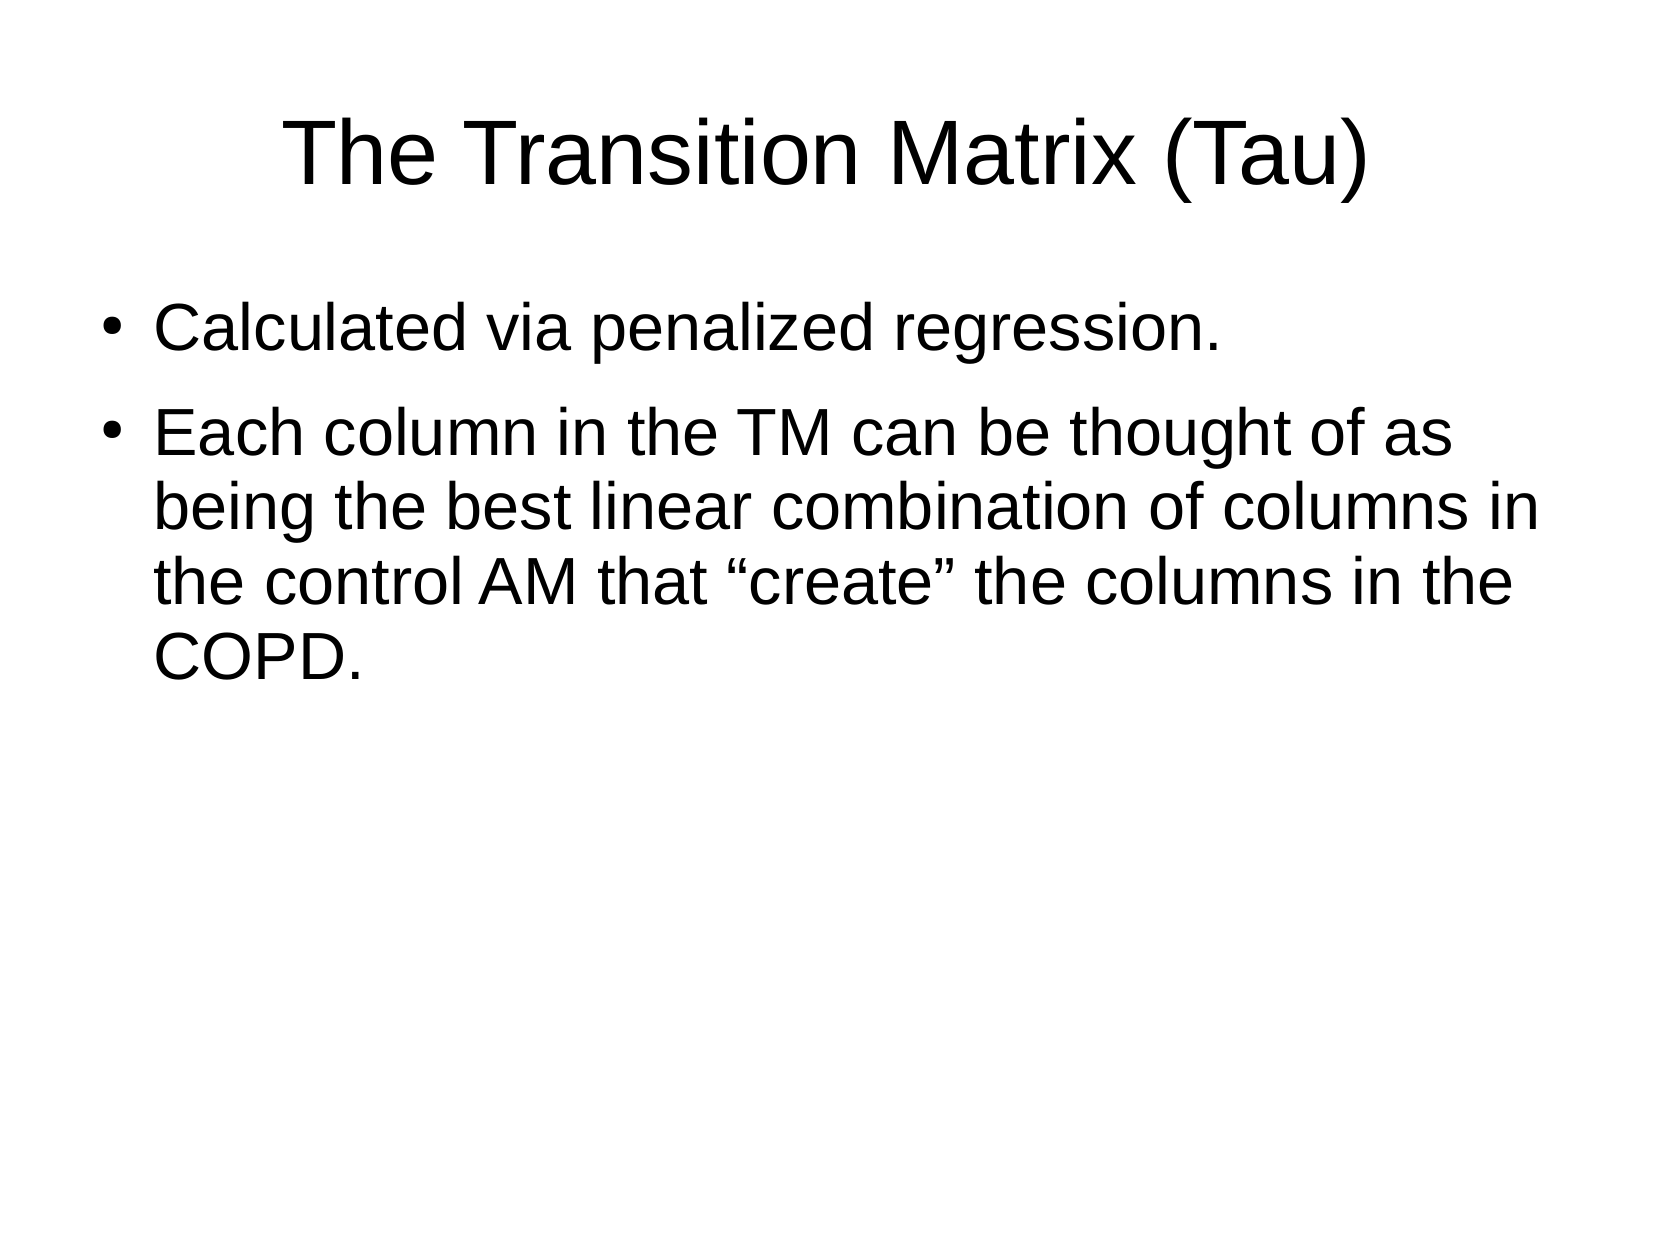

# The Transition Matrix (Tau)
Calculated via penalized regression.
Each column in the TM can be thought of as being the best linear combination of columns in the control AM that “create” the columns in the COPD.